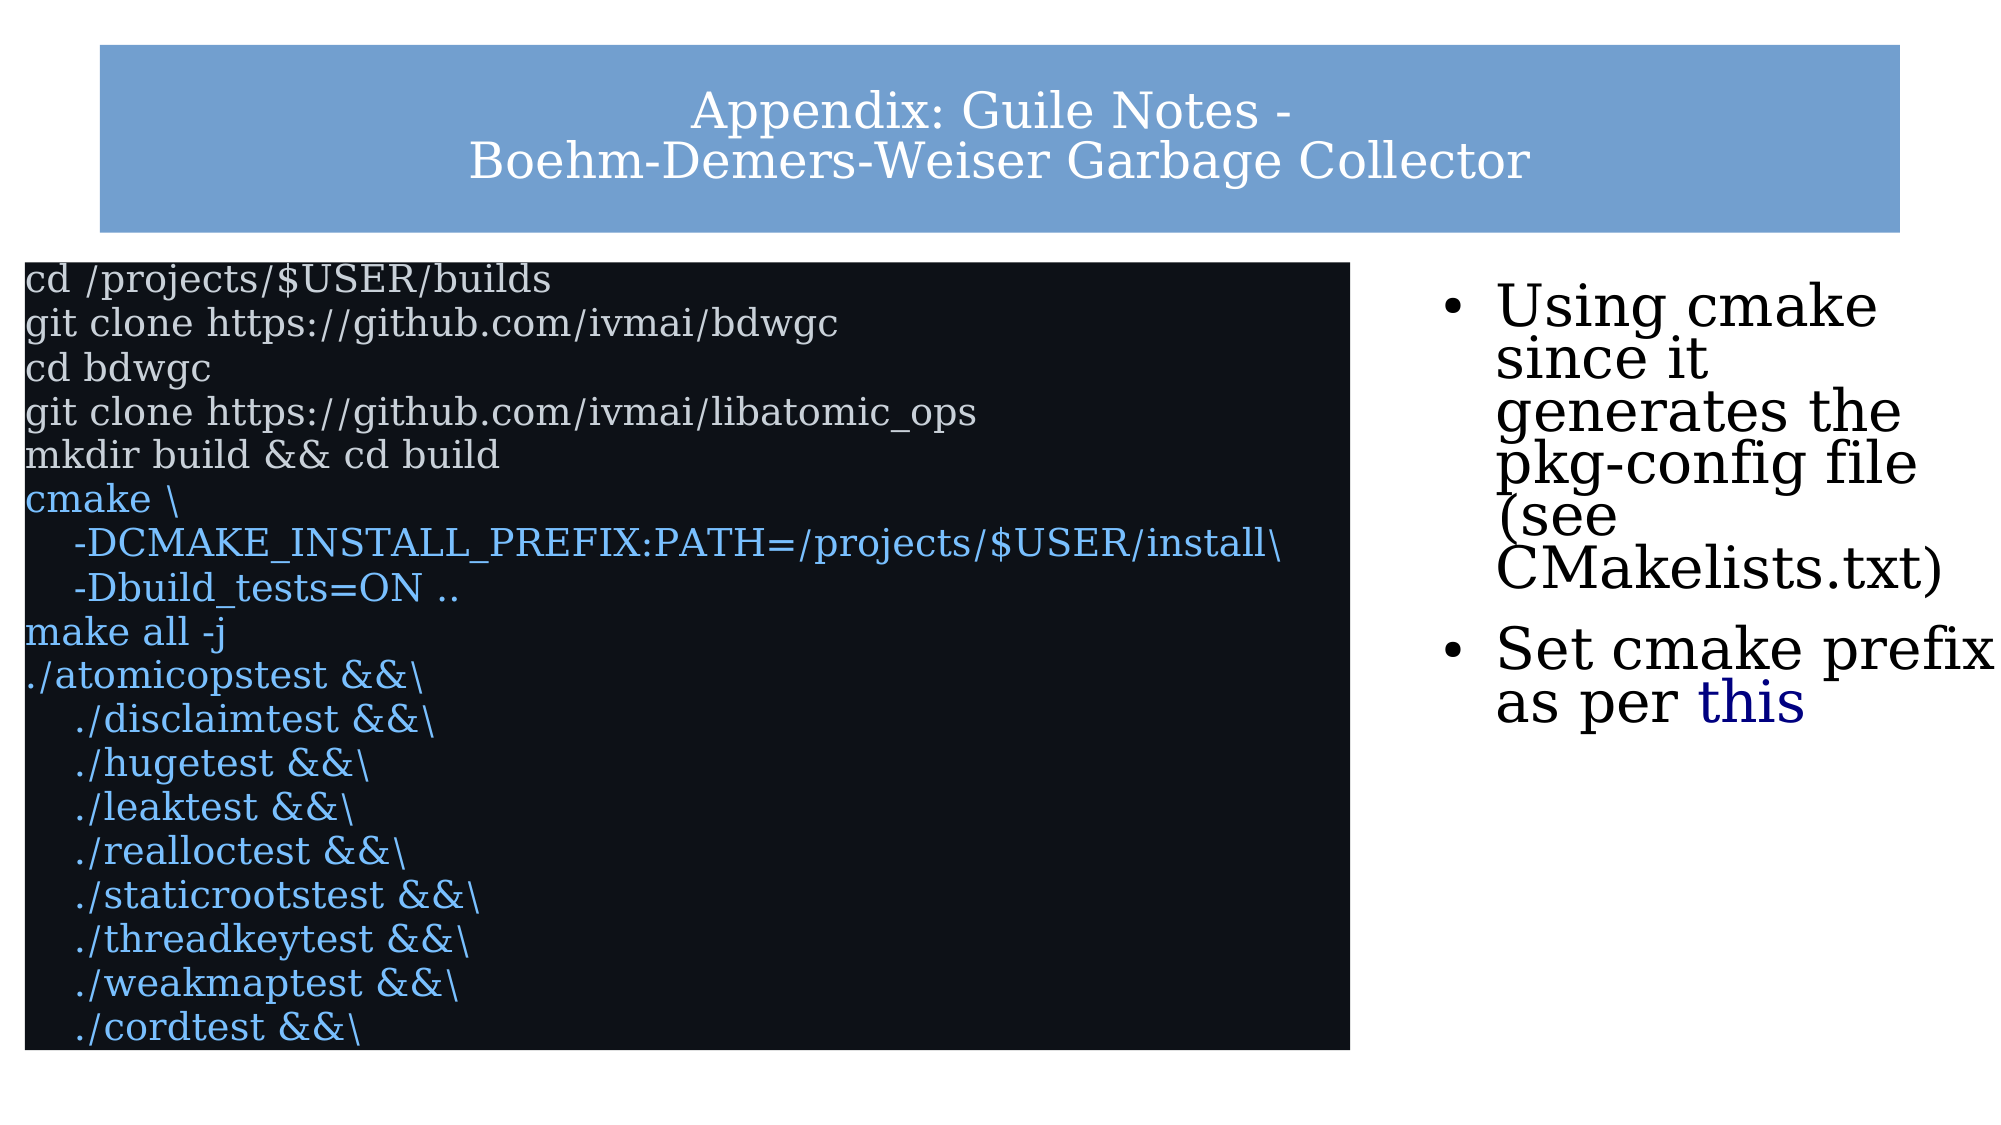

# Appendix: Guile Notes - Boehm-Demers-Weiser Garbage Collector
cd /projects/$USER/builds
git clone https://github.com/ivmai/bdwgc
cd bdwgc
git clone https://github.com/ivmai/libatomic_ops
mkdir build && cd build
cmake \
 -DCMAKE_INSTALL_PREFIX:PATH=/projects/$USER/install\
 -Dbuild_tests=ON ..
make all -j
./atomicopstest &&\
 ./disclaimtest &&\
 ./hugetest &&\
 ./leaktest &&\
 ./realloctest &&\
 ./staticrootstest &&\
 ./threadkeytest &&\
 ./weakmaptest &&\
 ./cordtest &&\
Using cmake since it generates the pkg-config file (see CMakelists.txt)
Set cmake prefix as per this